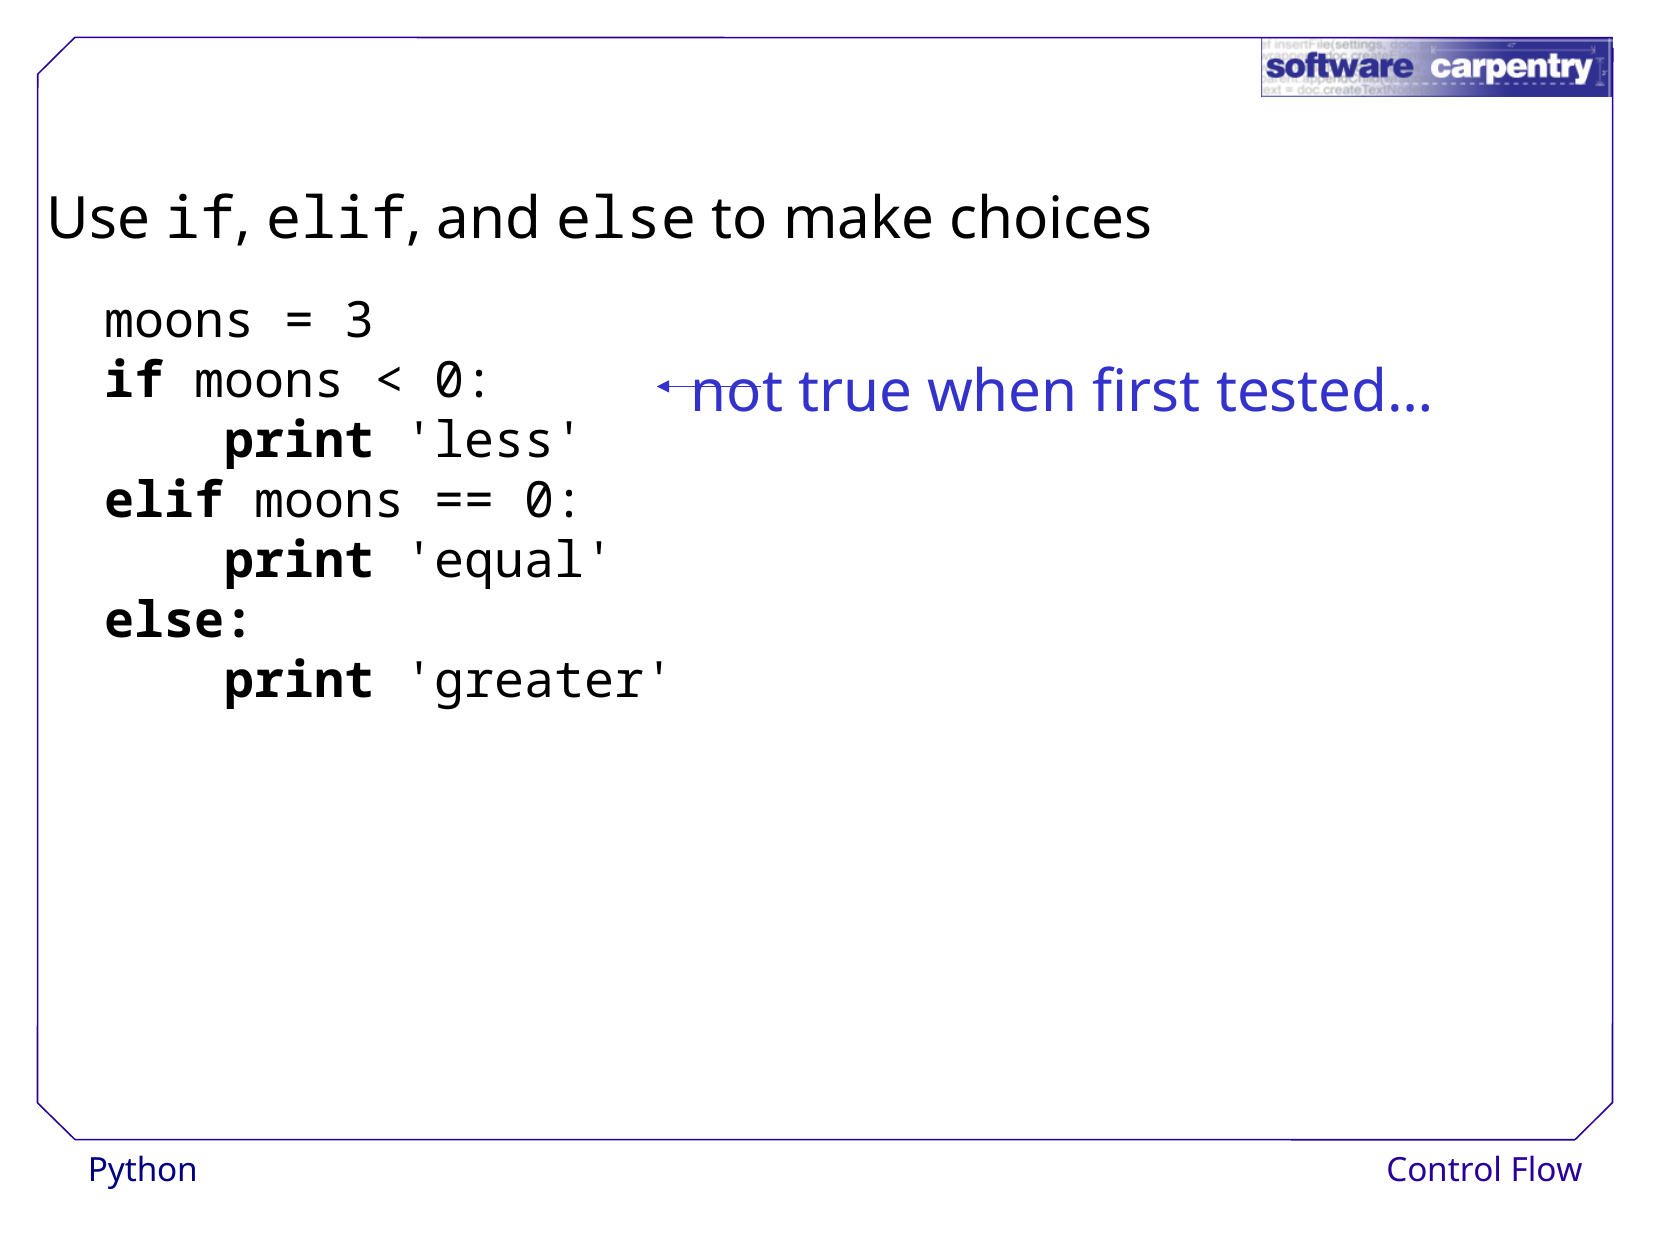

Use if, elif, and else to make choices
moons = 3
if moons < 0:
 print 'less'
elif moons == 0:
 print 'equal'
else:
 print 'greater'
not true when first tested…